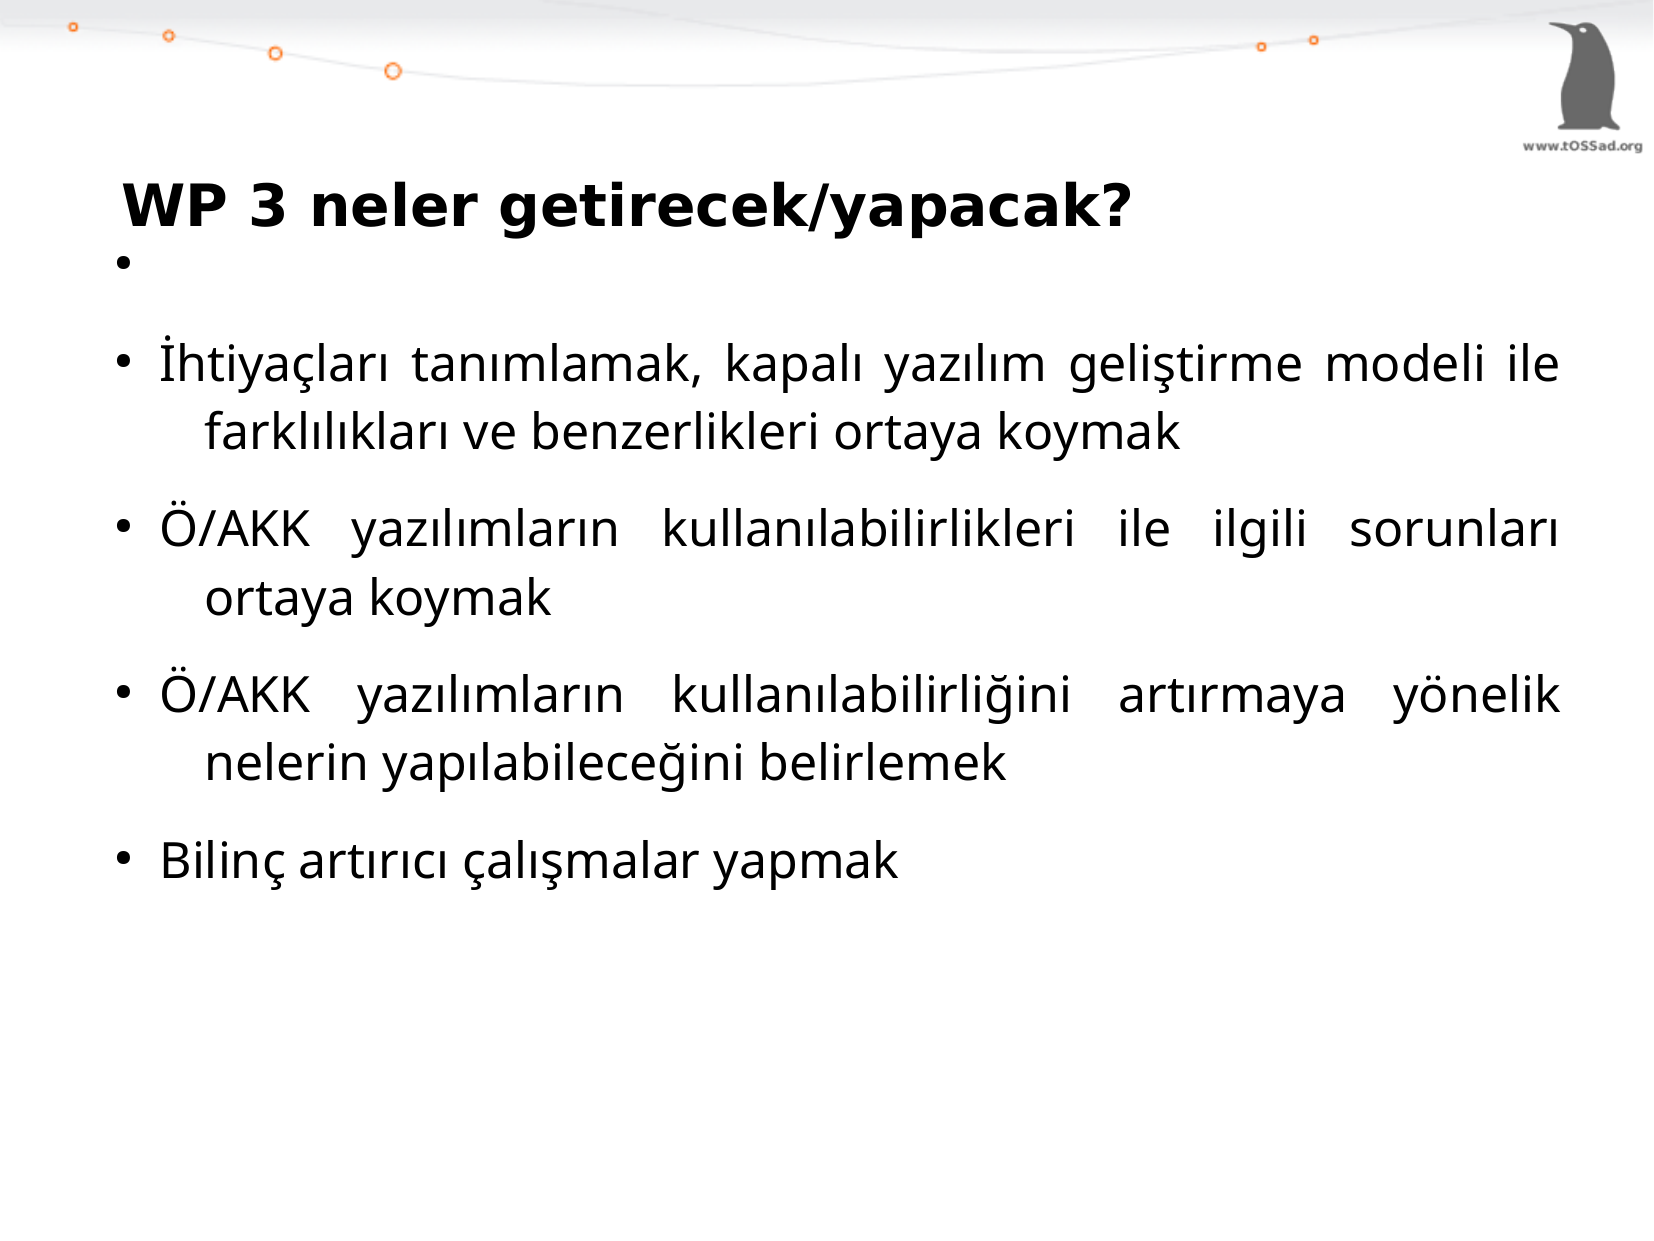

# WP 3 neler getirecek/yapacak?
İhtiyaçları tanımlamak, kapalı yazılım geliştirme modeli ile farklılıkları ve benzerlikleri ortaya koymak
Ö/AKK yazılımların kullanılabilirlikleri ile ilgili sorunları ortaya koymak
Ö/AKK yazılımların kullanılabilirliğini artırmaya yönelik nelerin yapılabileceğini belirlemek
Bilinç artırıcı çalışmalar yapmak